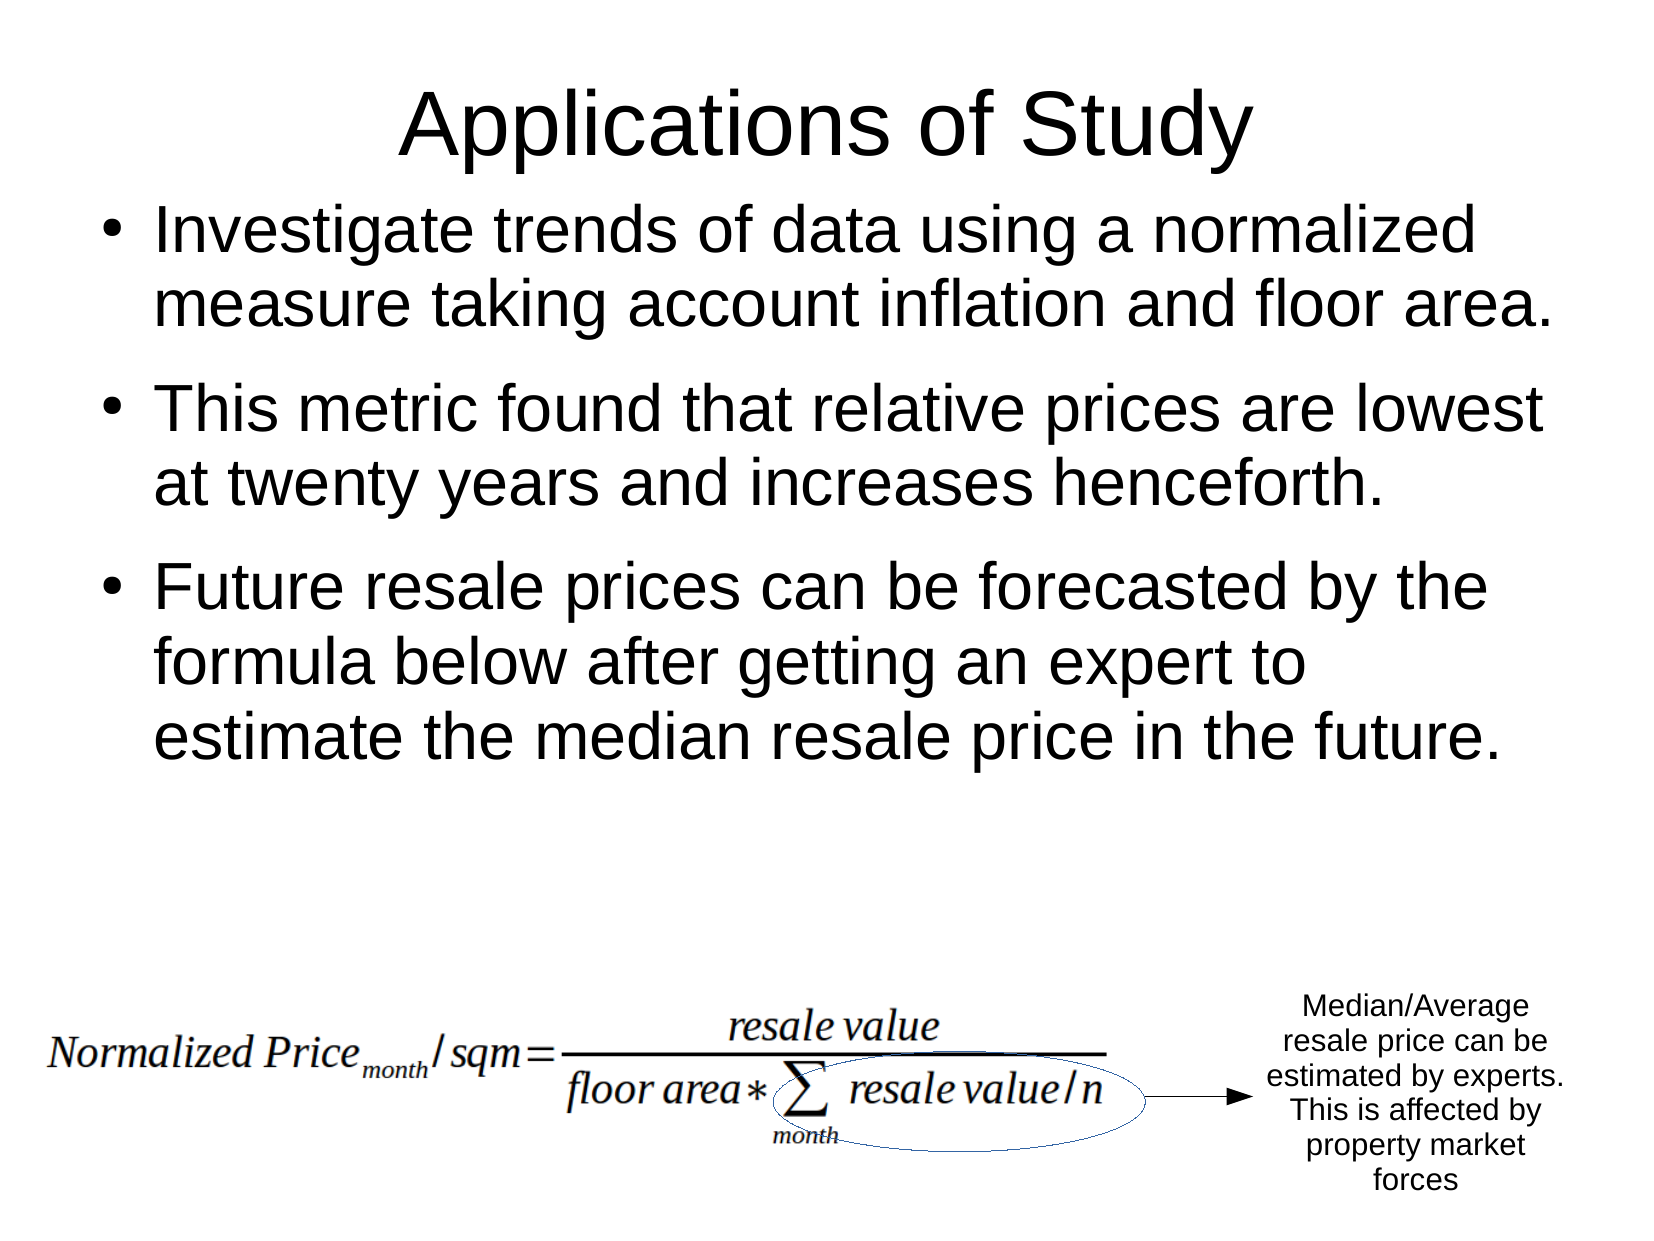

# Applications of Study
Investigate trends of data using a normalized measure taking account inflation and floor area.
This metric found that relative prices are lowest at twenty years and increases henceforth.
Future resale prices can be forecasted by the formula below after getting an expert to estimate the median resale price in the future.
Median/Average resale price can be estimated by experts. This is affected by property market forces